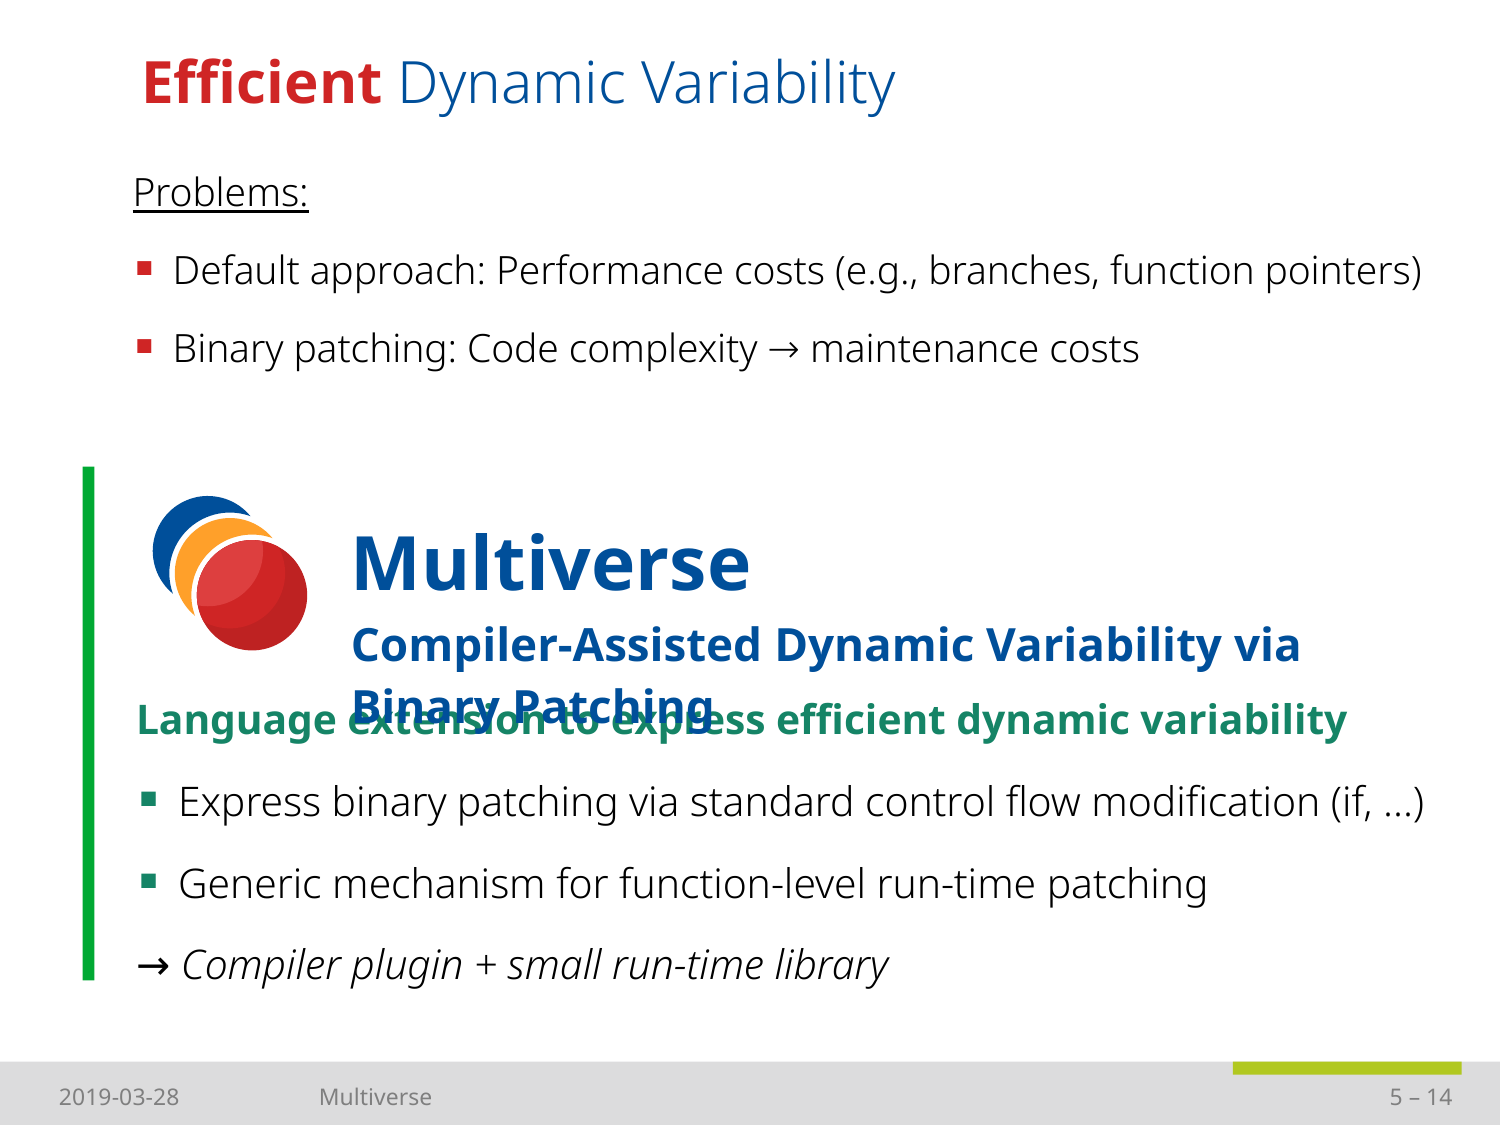

# Efficient Dynamic Variability
Problems:
Default approach: Performance costs (e.g., branches, function pointers)
Binary patching: Code complexity → maintenance costs
Multiverse
Compiler-Assisted Dynamic Variability via Binary Patching
Language extension to express efficient dynamic variability
Express binary patching via standard control flow modification (if, ...)
Generic mechanism for function-level run-time patching
→ Compiler plugin + small run-time library
5